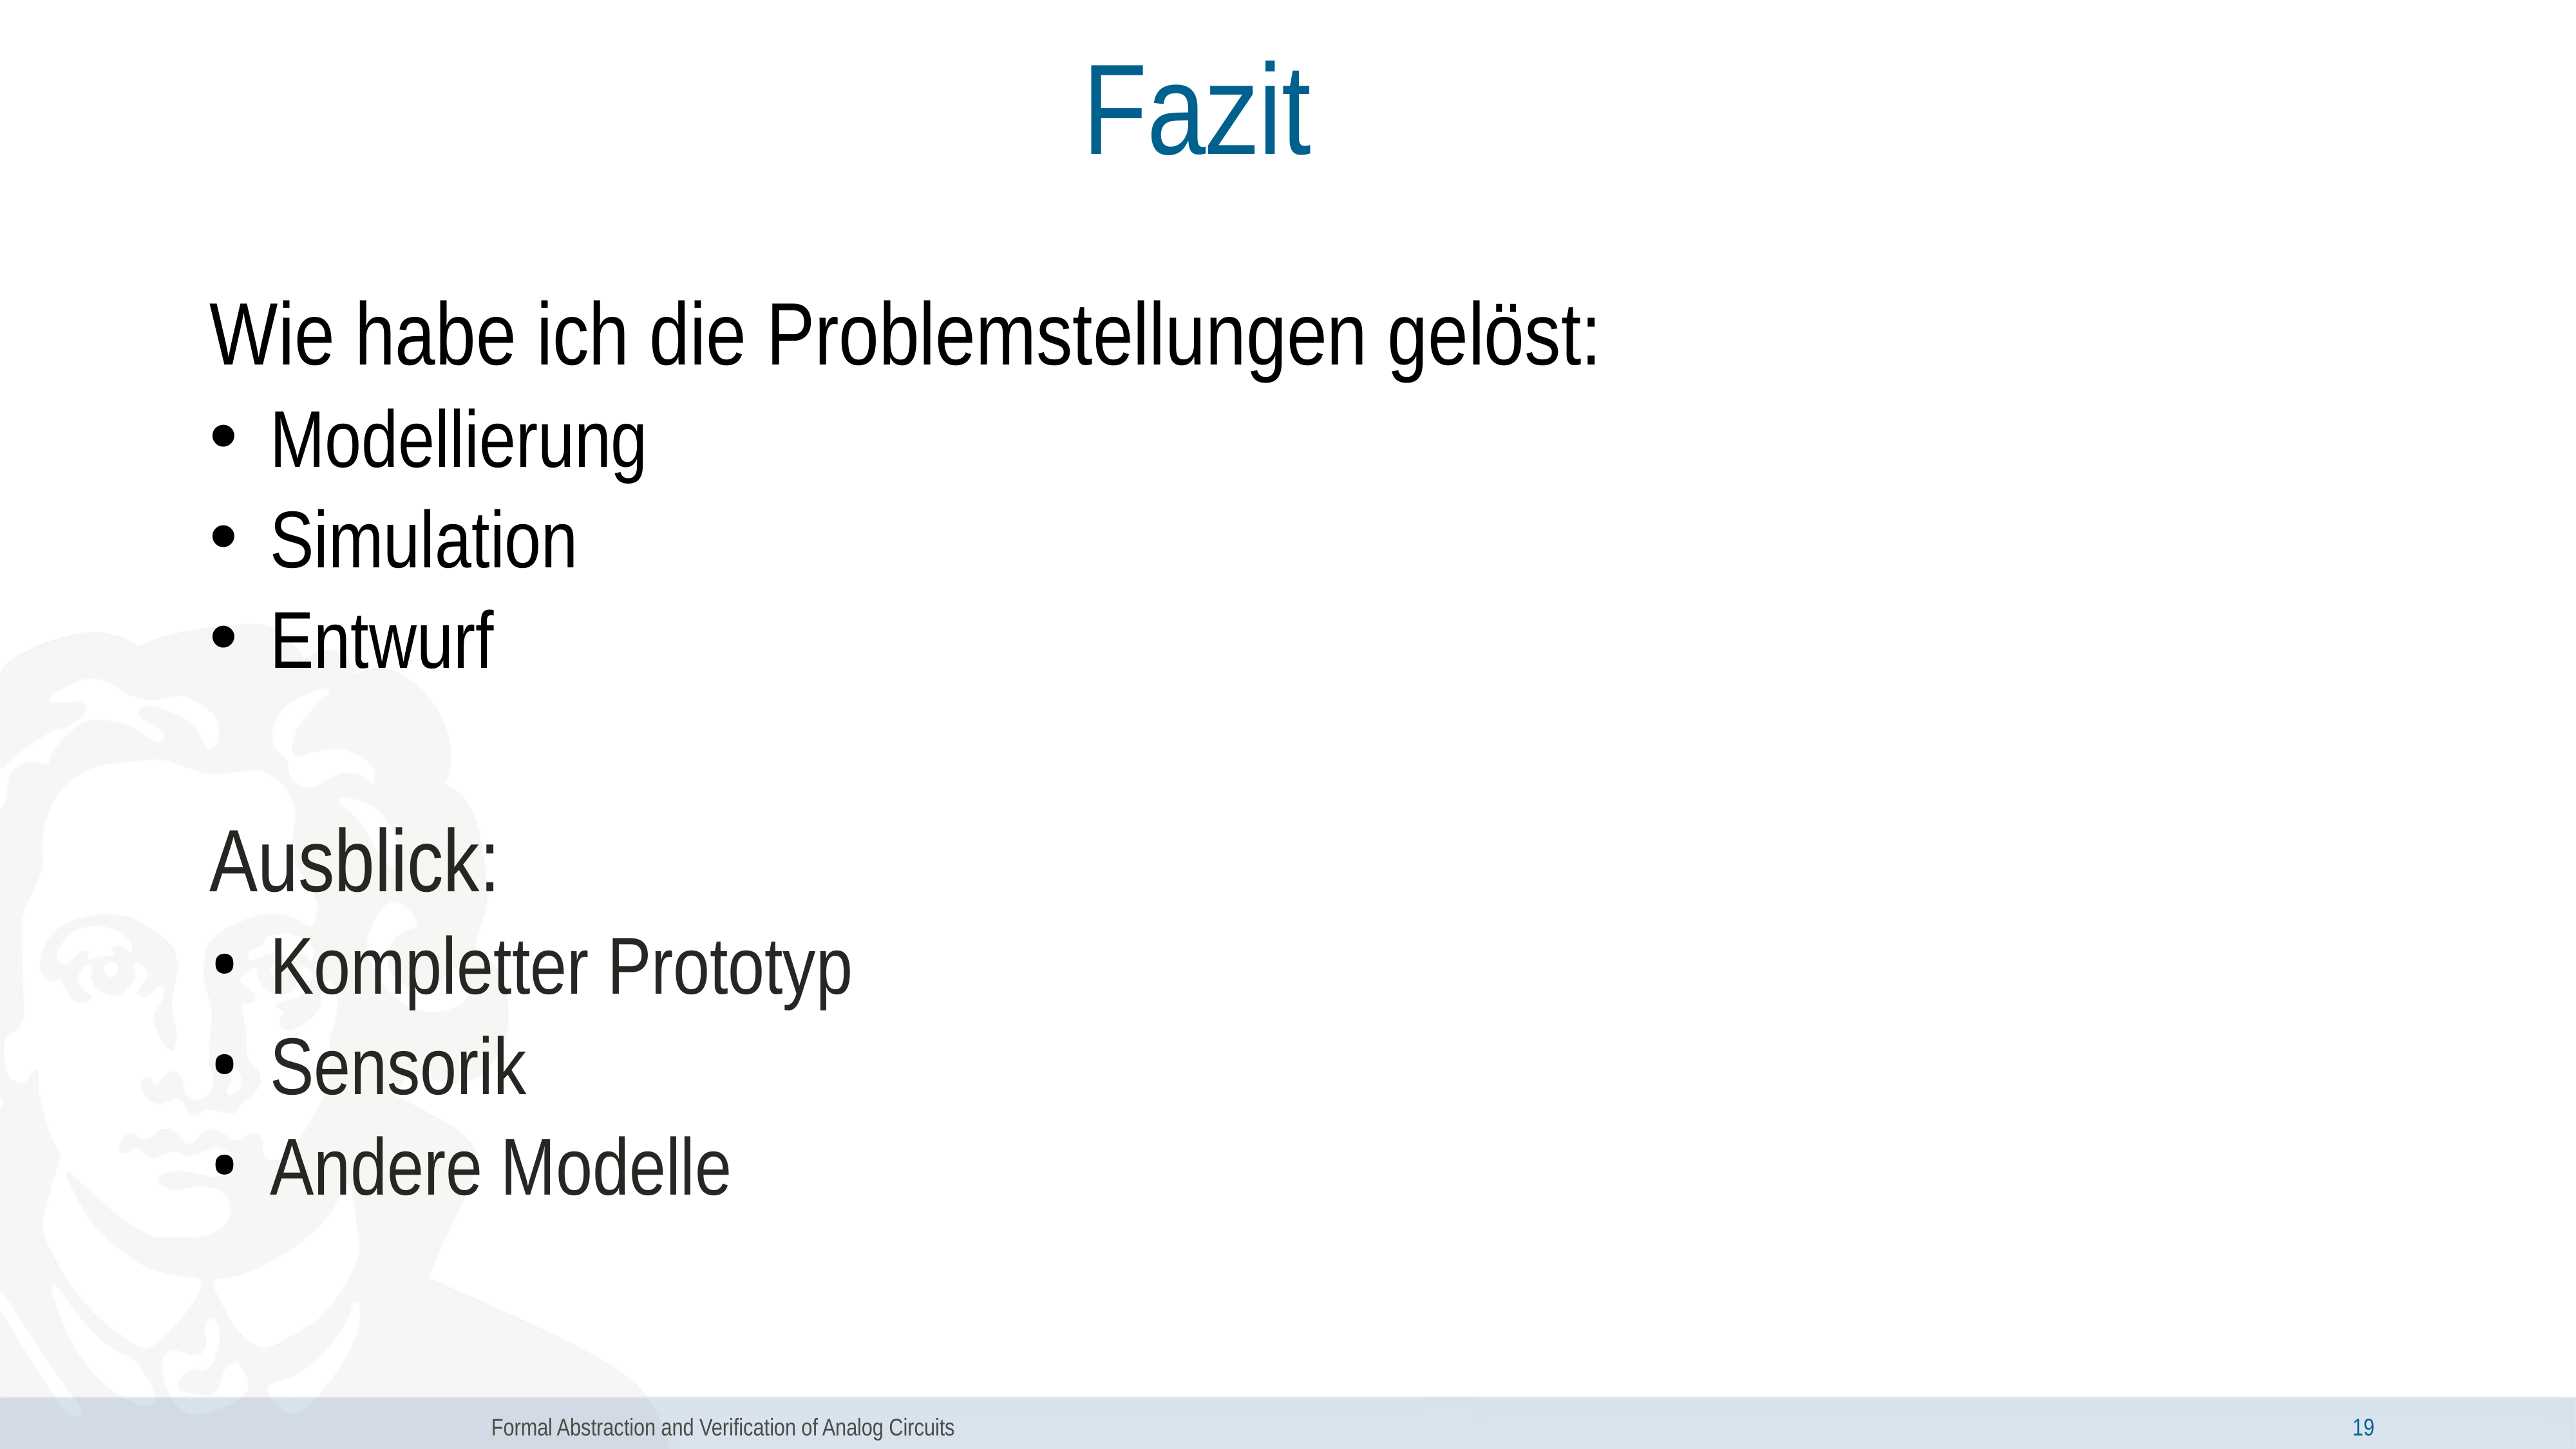

Fazit
# Wie habe ich die Problemstellungen gelöst:
Modellierung
Simulation
Entwurf
Ausblick:
Kompletter Prototyp
Sensorik
Andere Modelle
Formal Abstraction and Verification of Analog Circuits